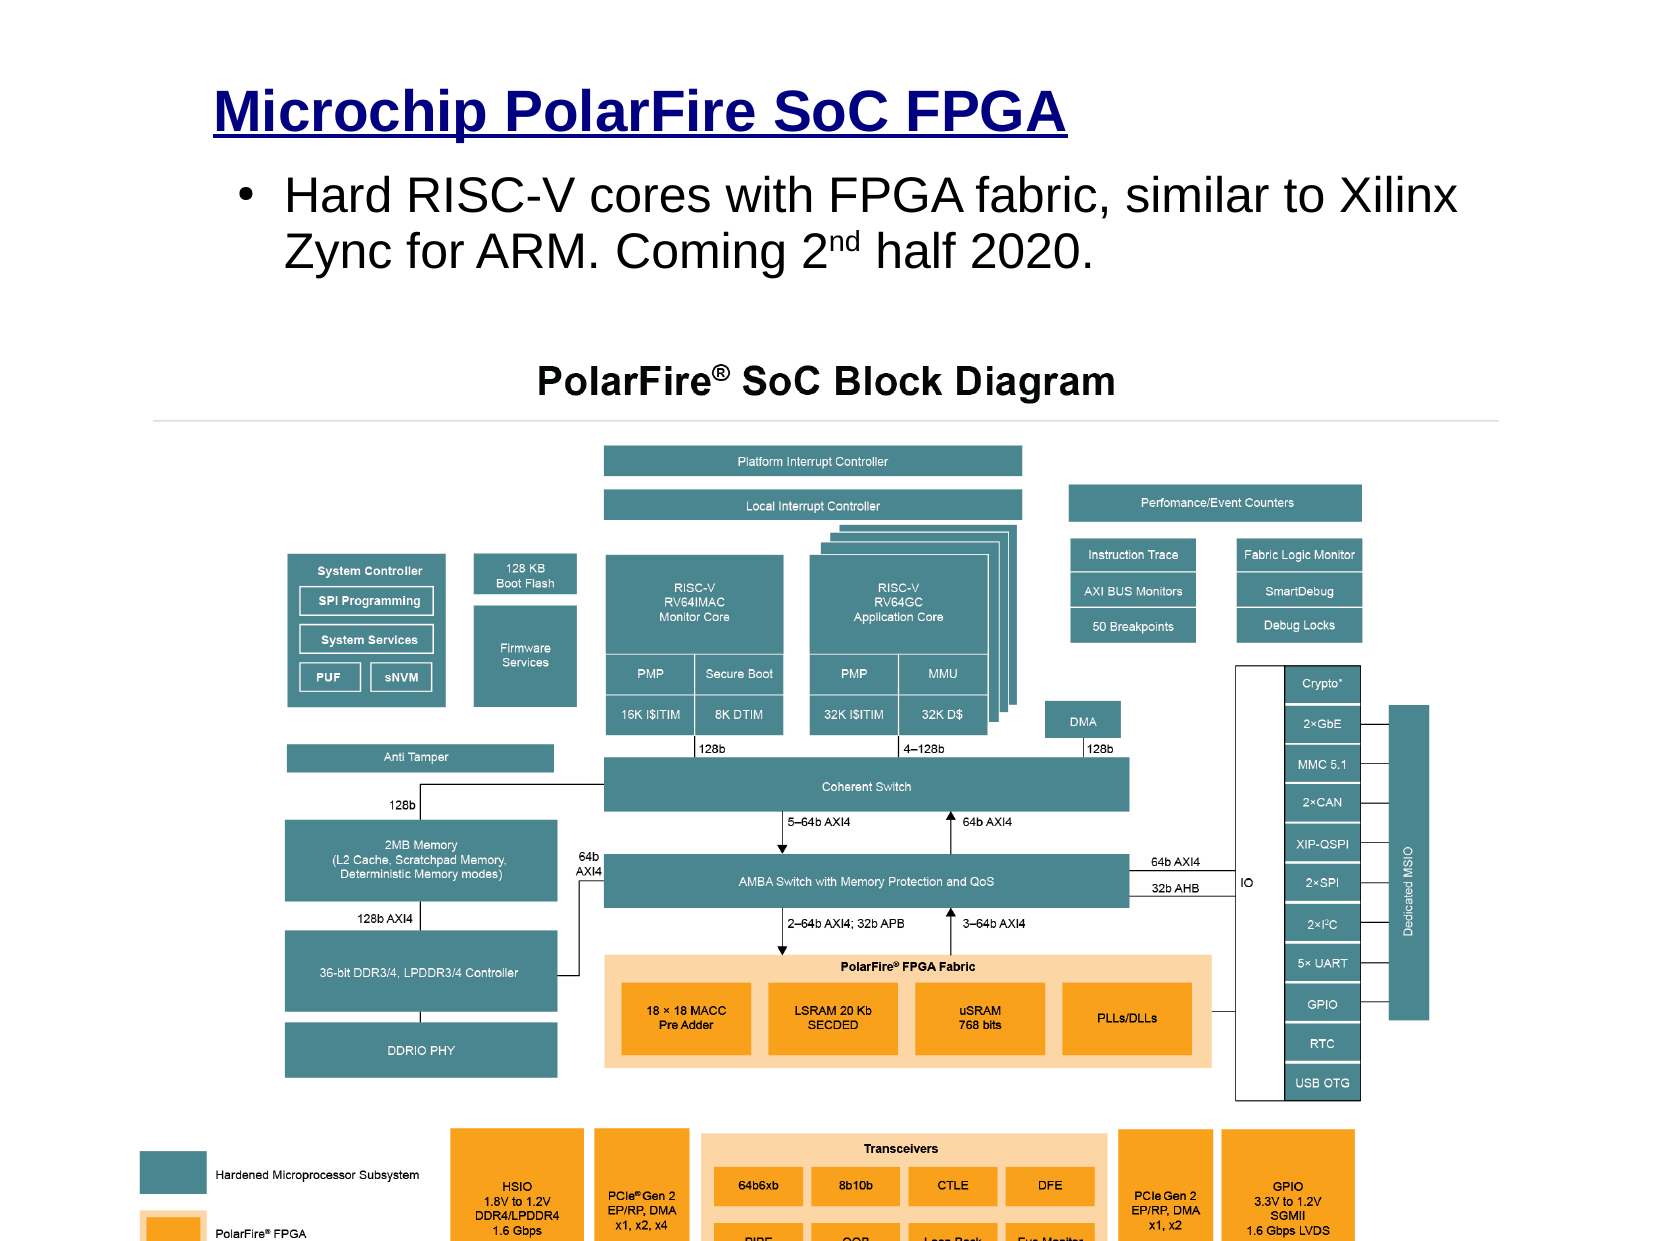

# Microchip PolarFire SoC FPGA
Hard RISC-V cores with FPGA fabric, similar to Xilinx Zync for ARM. Coming 2nd half 2020.